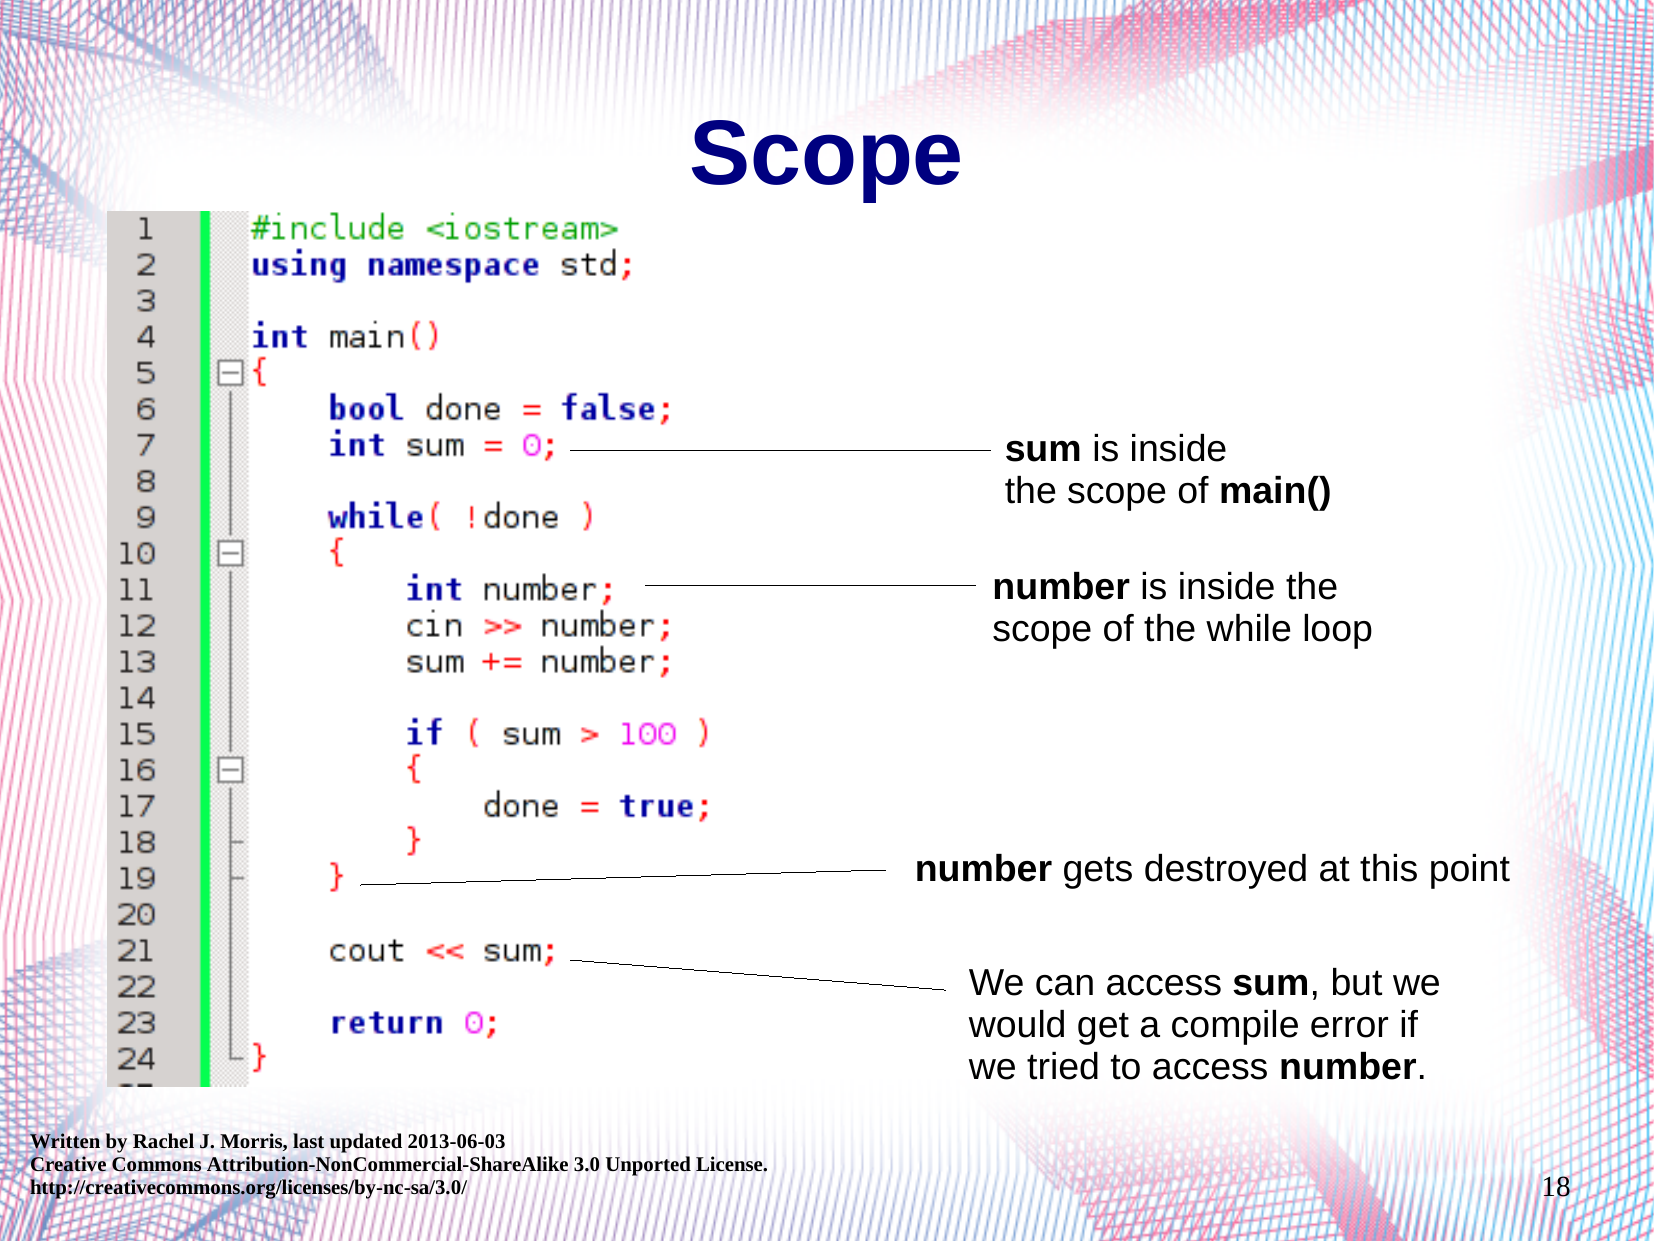

# Scope
sum is inside
the scope of main()
number is inside the
scope of the while loop
number gets destroyed at this point
We can access sum, but we
would get a compile error if
we tried to access number.
18